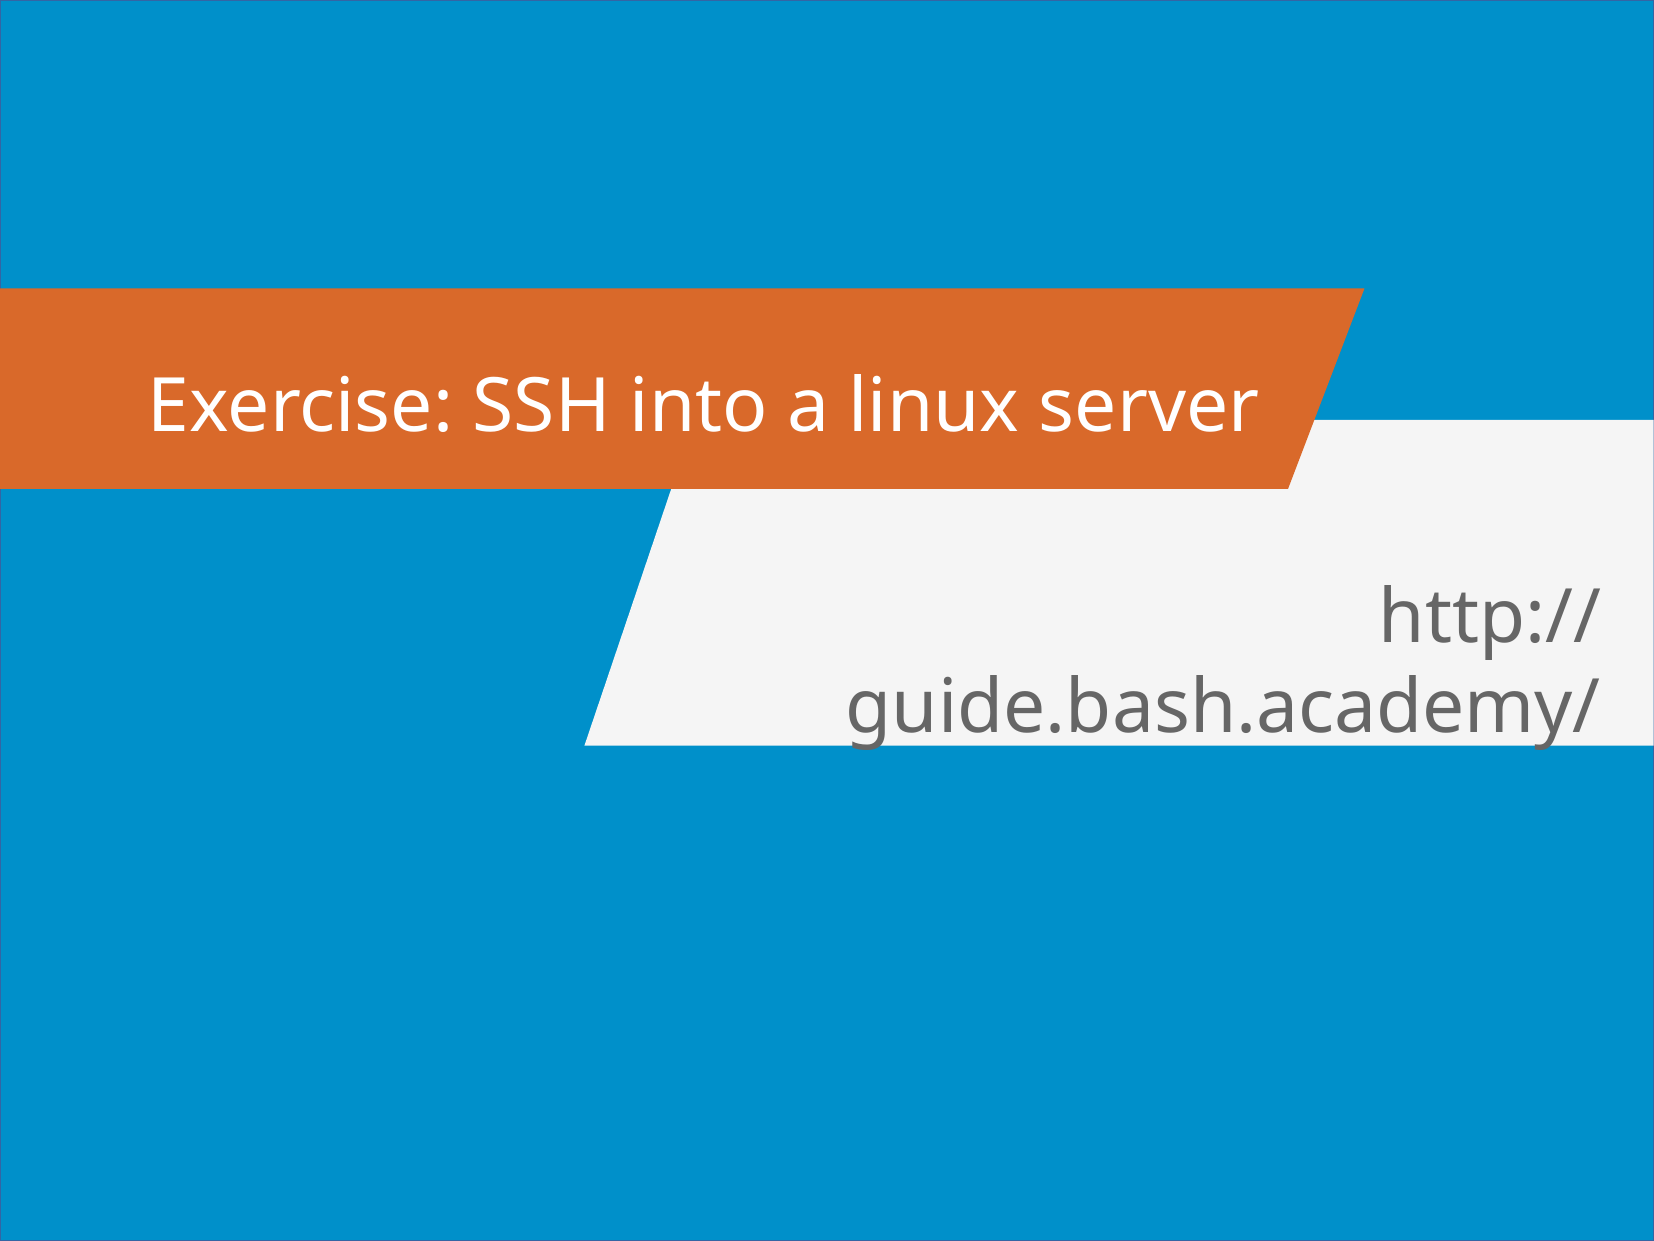

Exercise: SSH into a linux server
http://guide.bash.academy/